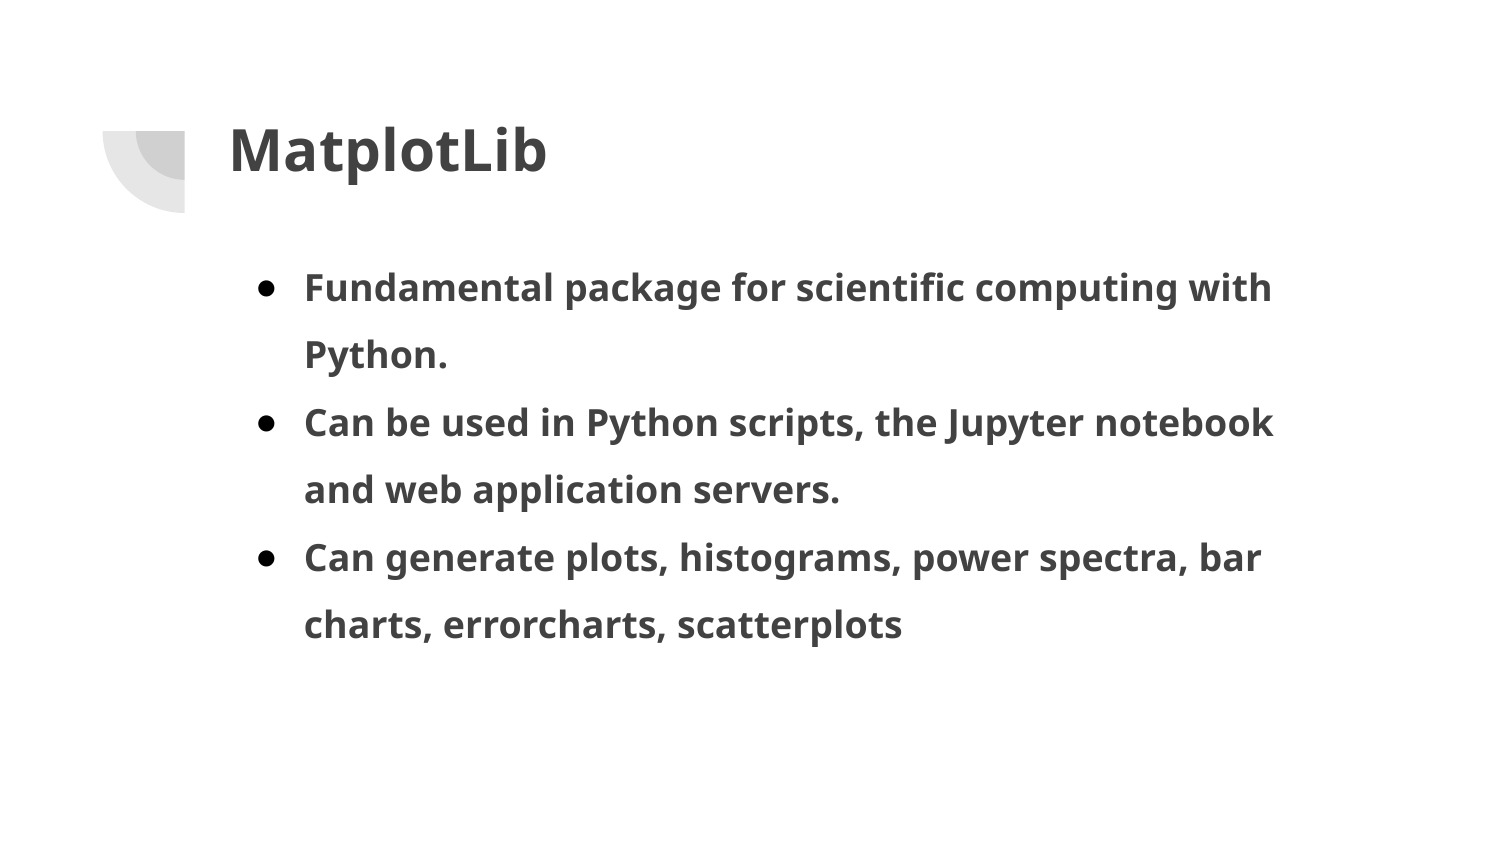

# MatplotLib
Fundamental package for scientific computing with Python.
Can be used in Python scripts, the Jupyter notebook and web application servers.
Can generate plots, histograms, power spectra, bar charts, errorcharts, scatterplots